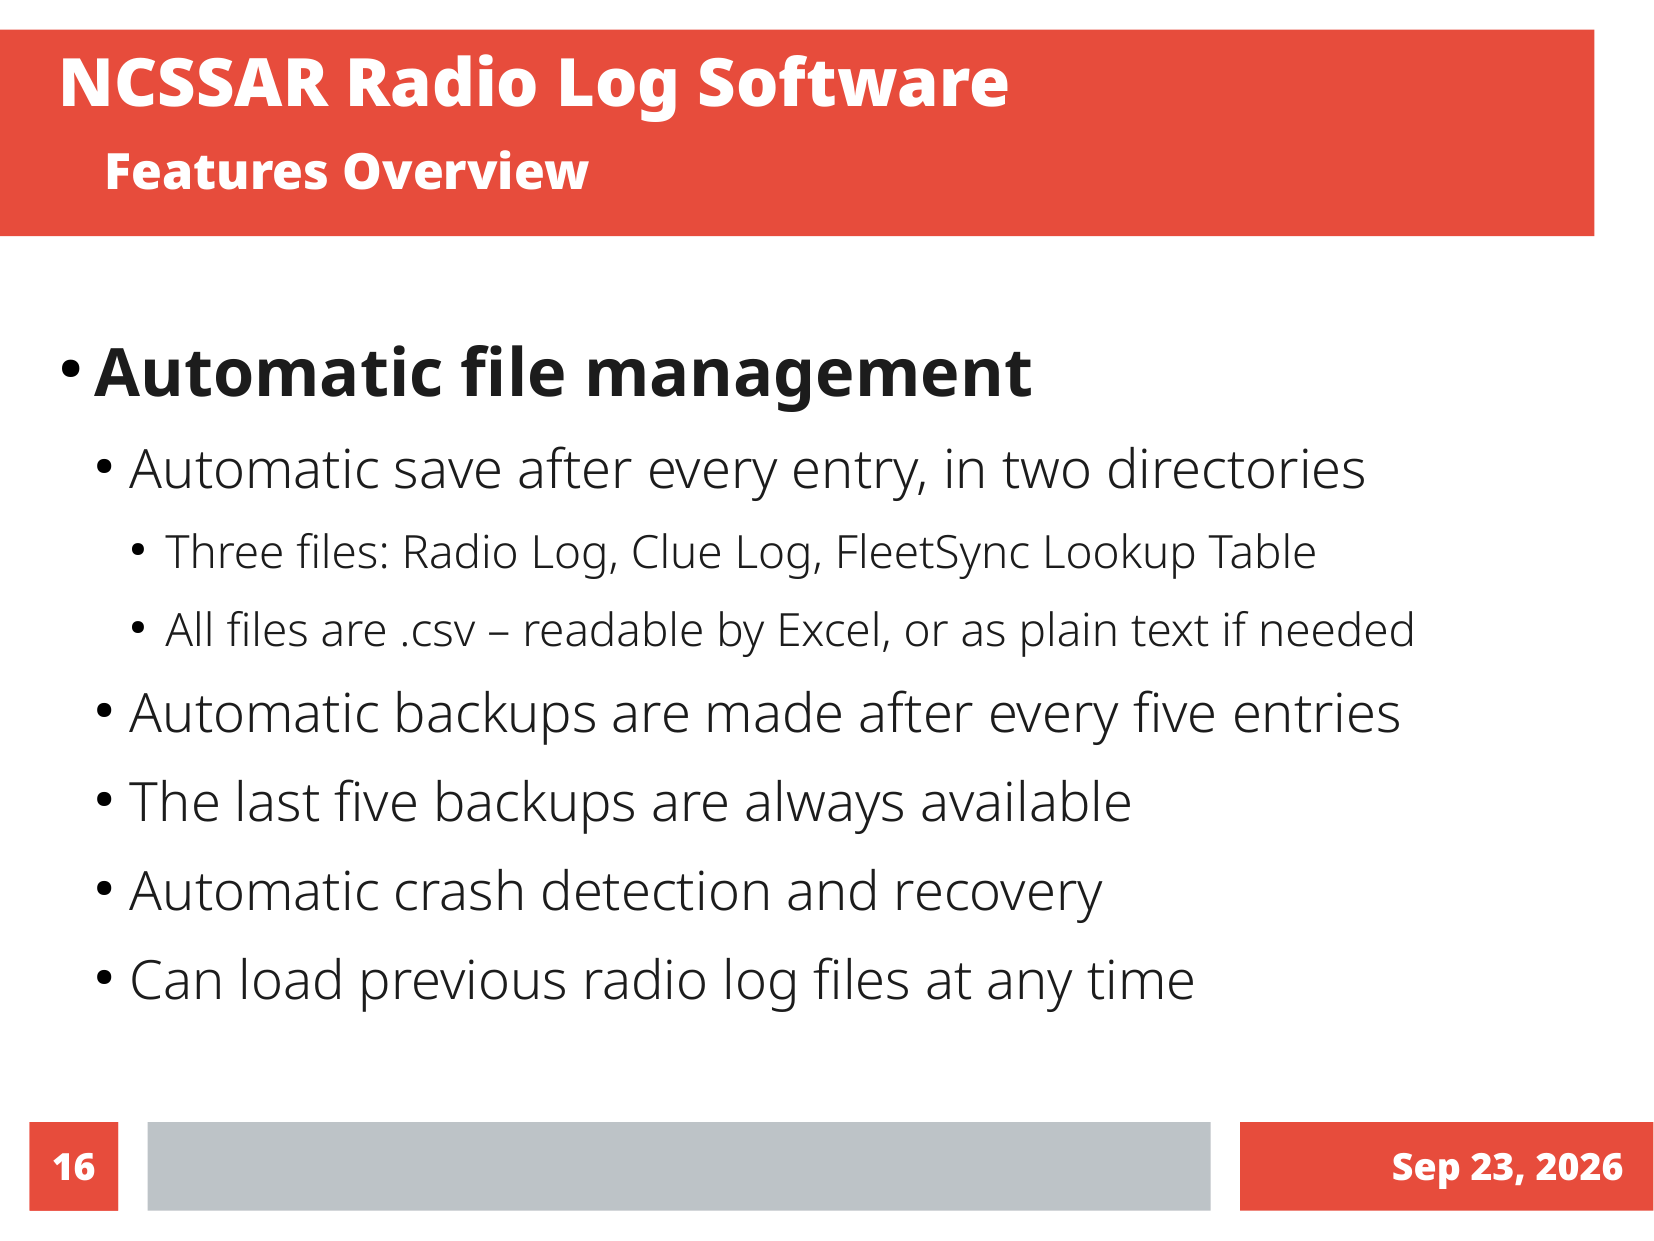

# NCSSAR Radio Log Software Features Overview
Automatic file management
Automatic save after every entry, in two directories
Three files: Radio Log, Clue Log, FleetSync Lookup Table
All files are .csv – readable by Excel, or as plain text if needed
Automatic backups are made after every five entries
The last five backups are always available
Automatic crash detection and recovery
Can load previous radio log files at any time
16